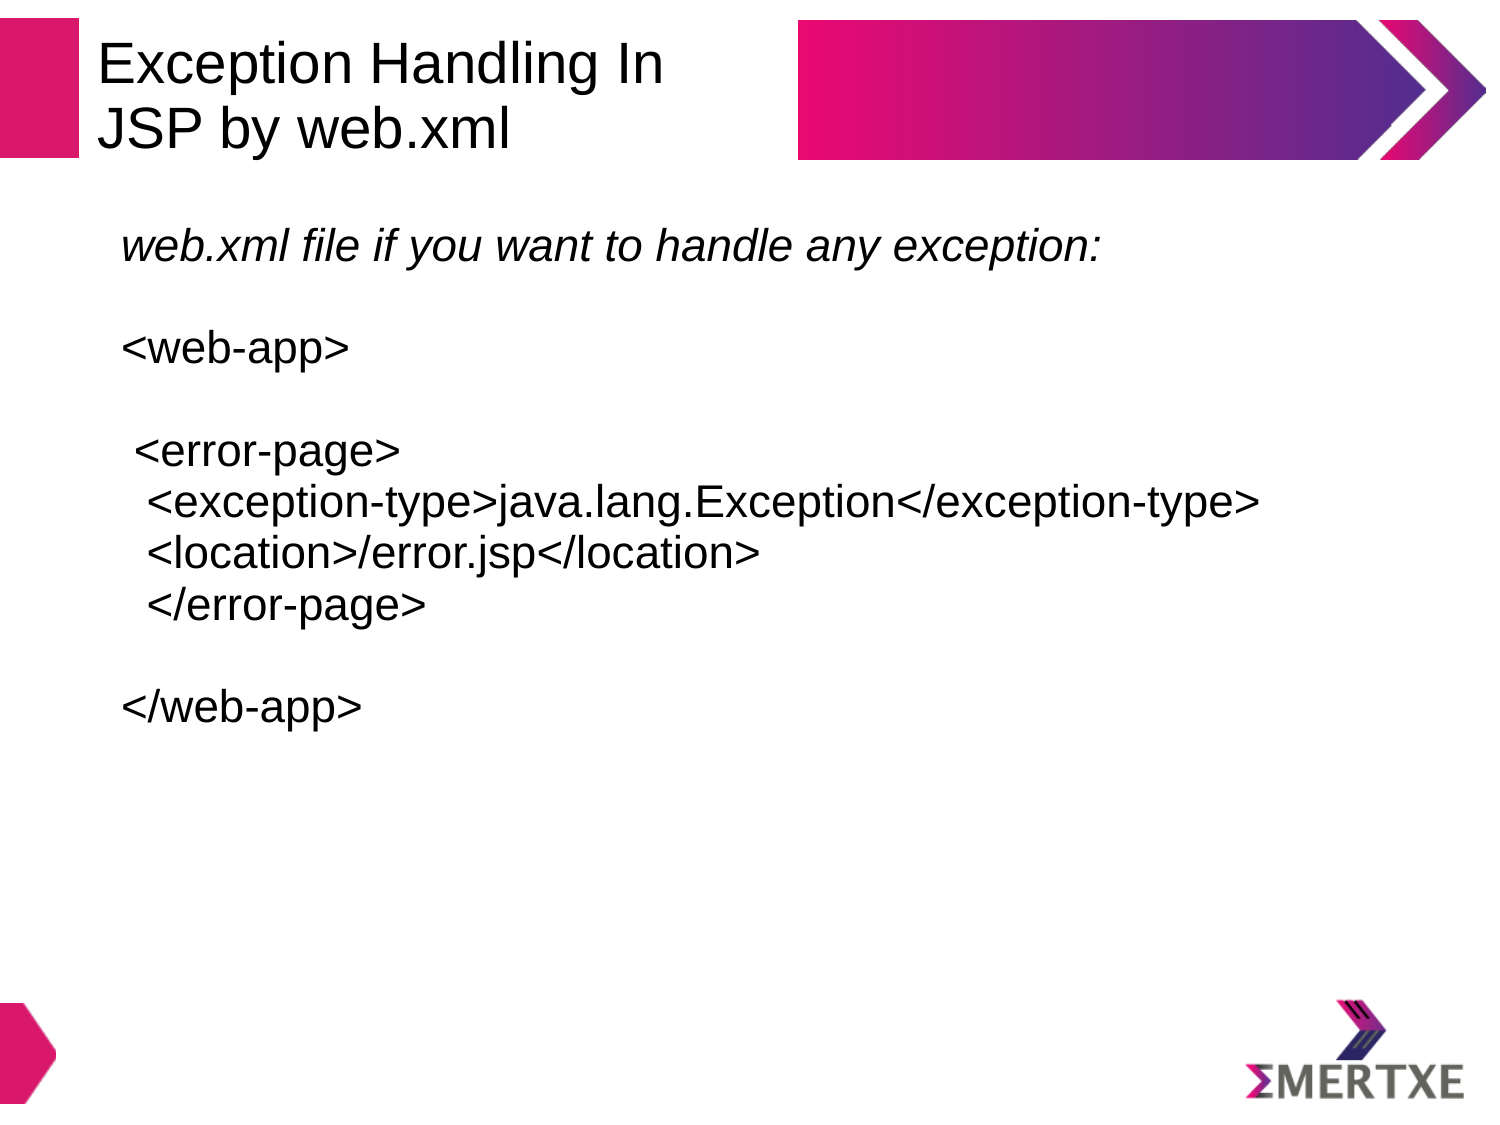

Exception Handling In JSP by web.xml
web.xml file if you want to handle any exception:
<web-app>
 <error-page>
 <exception-type>java.lang.Exception</exception-type>
 <location>/error.jsp</location>
 </error-page>
</web-app>